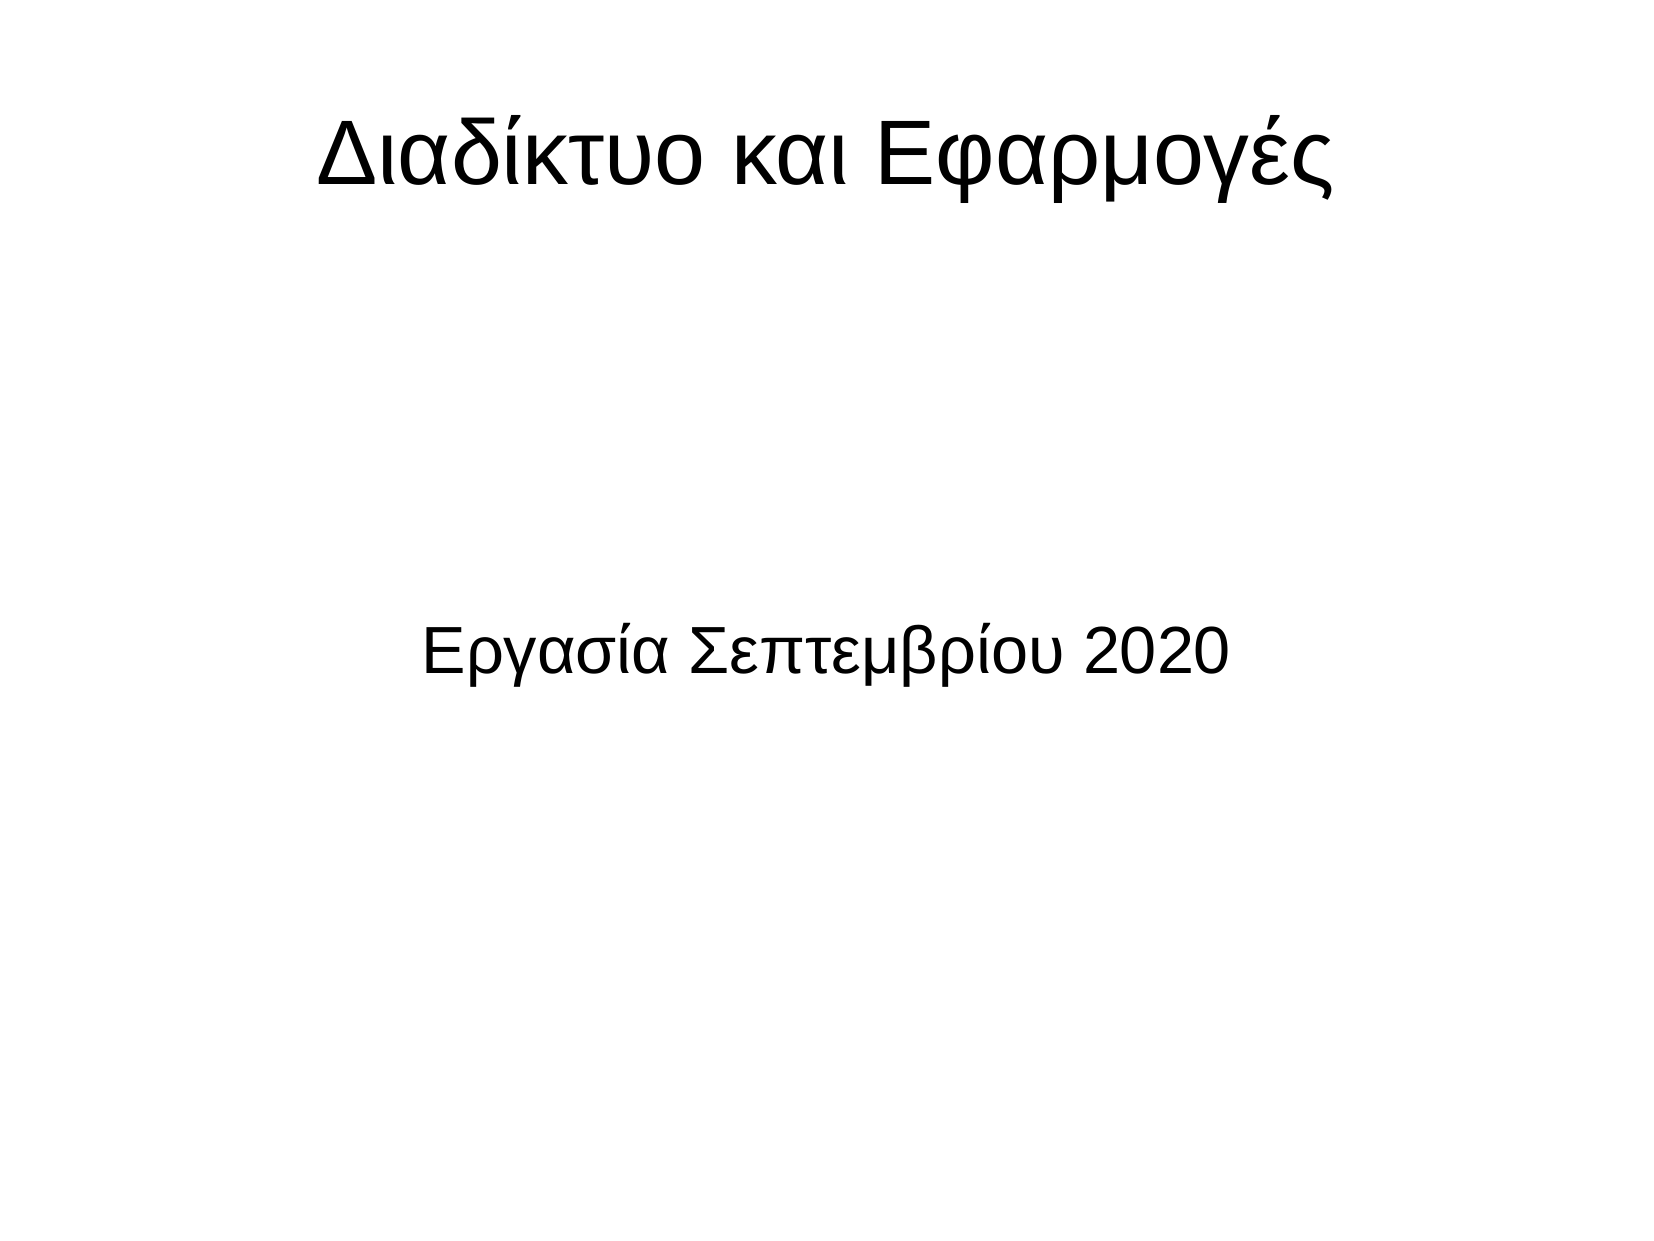

# Διαδίκτυο και Εφαρμογές
Εργασία Σεπτεμβρίου 2020